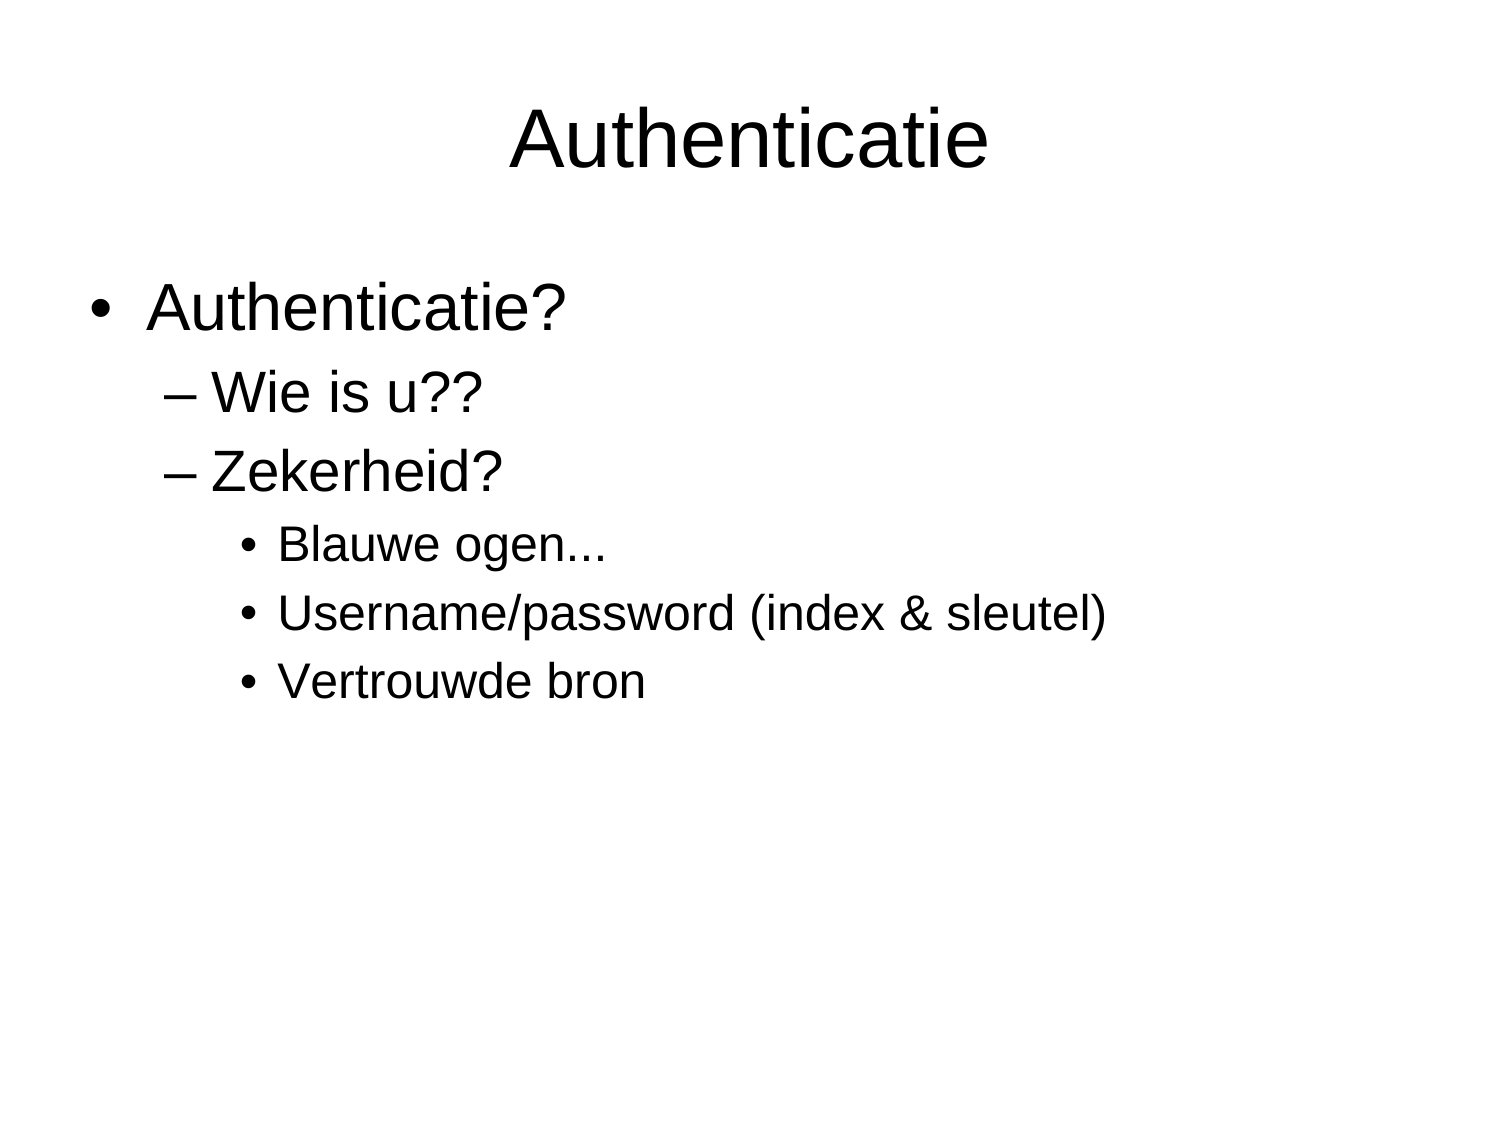

# Authenticatie
Authenticatie?
Wie is u??
Zekerheid?
Blauwe ogen...
Username/password (index & sleutel)
Vertrouwde bron